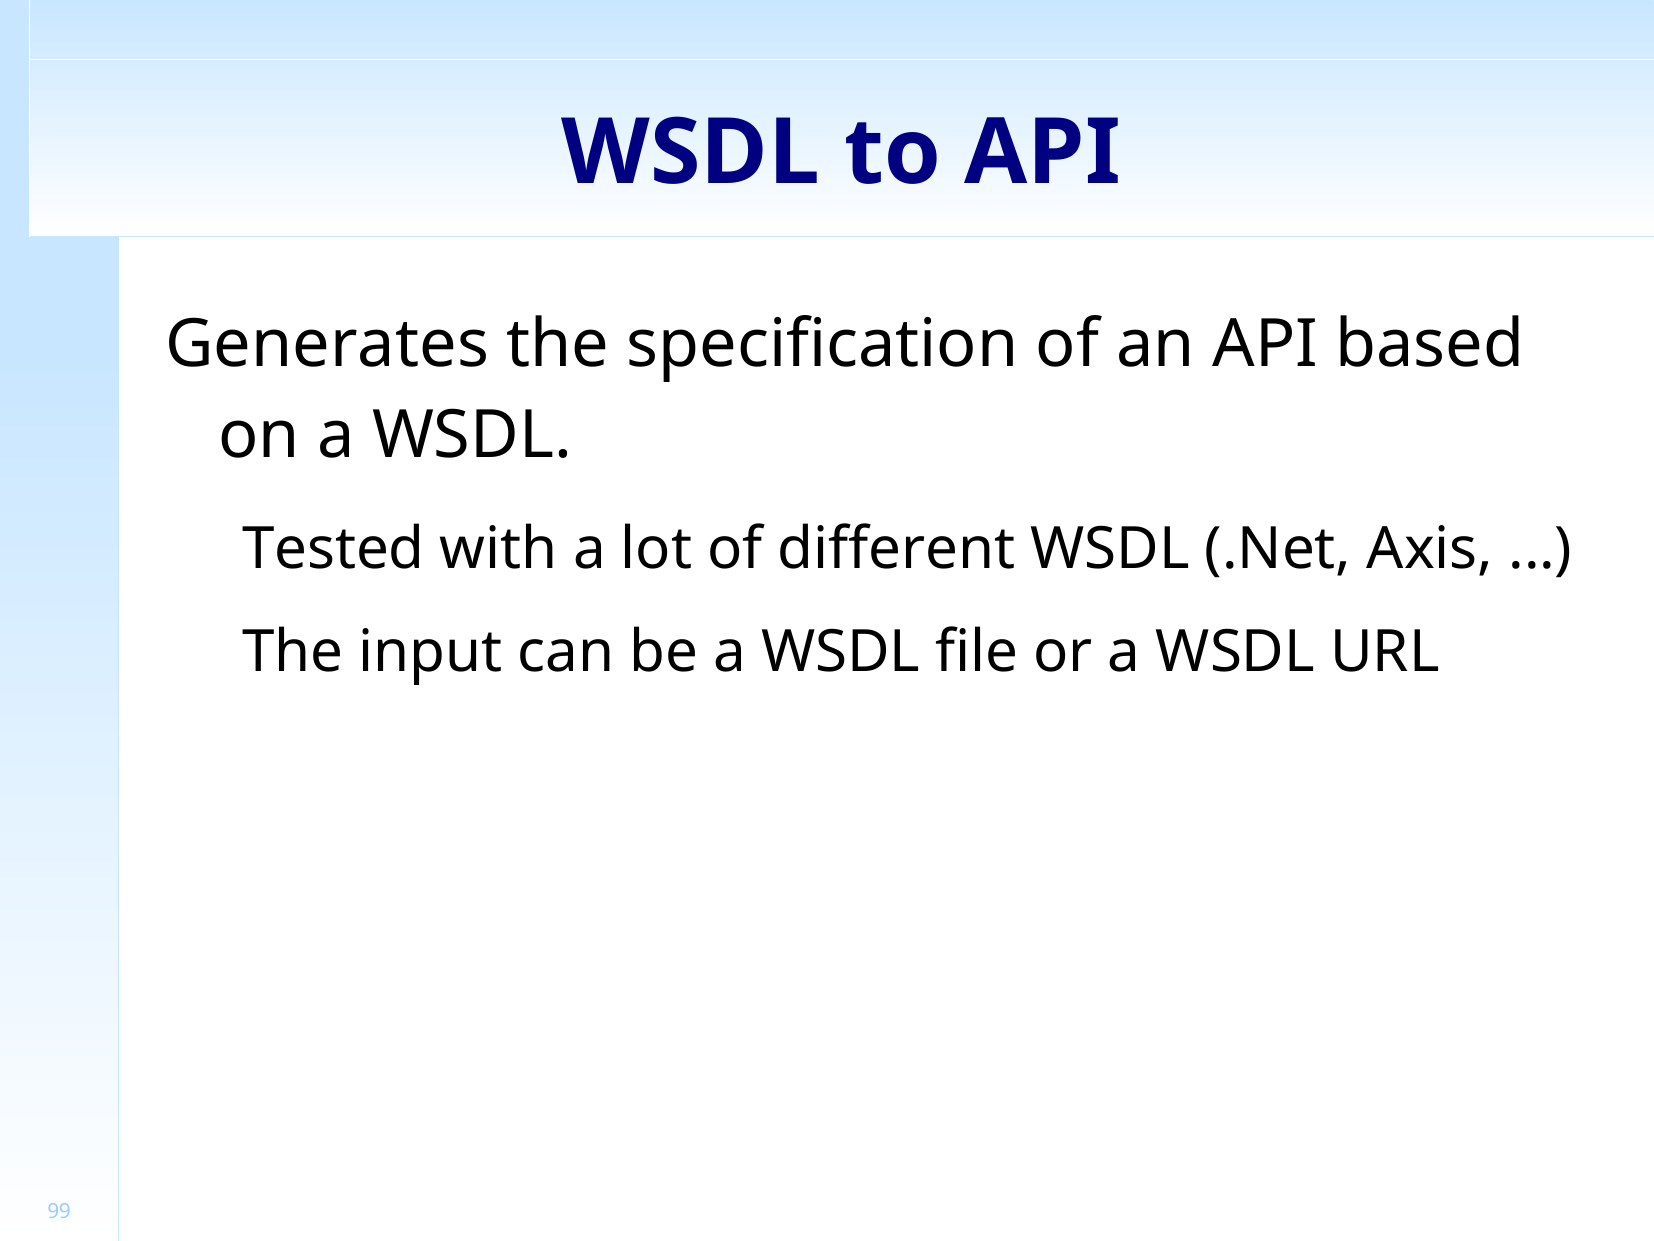

# WSDL to API
Generates the specification of an API based on a WSDL.
Tested with a lot of different WSDL (.Net, Axis, ...)
The input can be a WSDL file or a WSDL URL